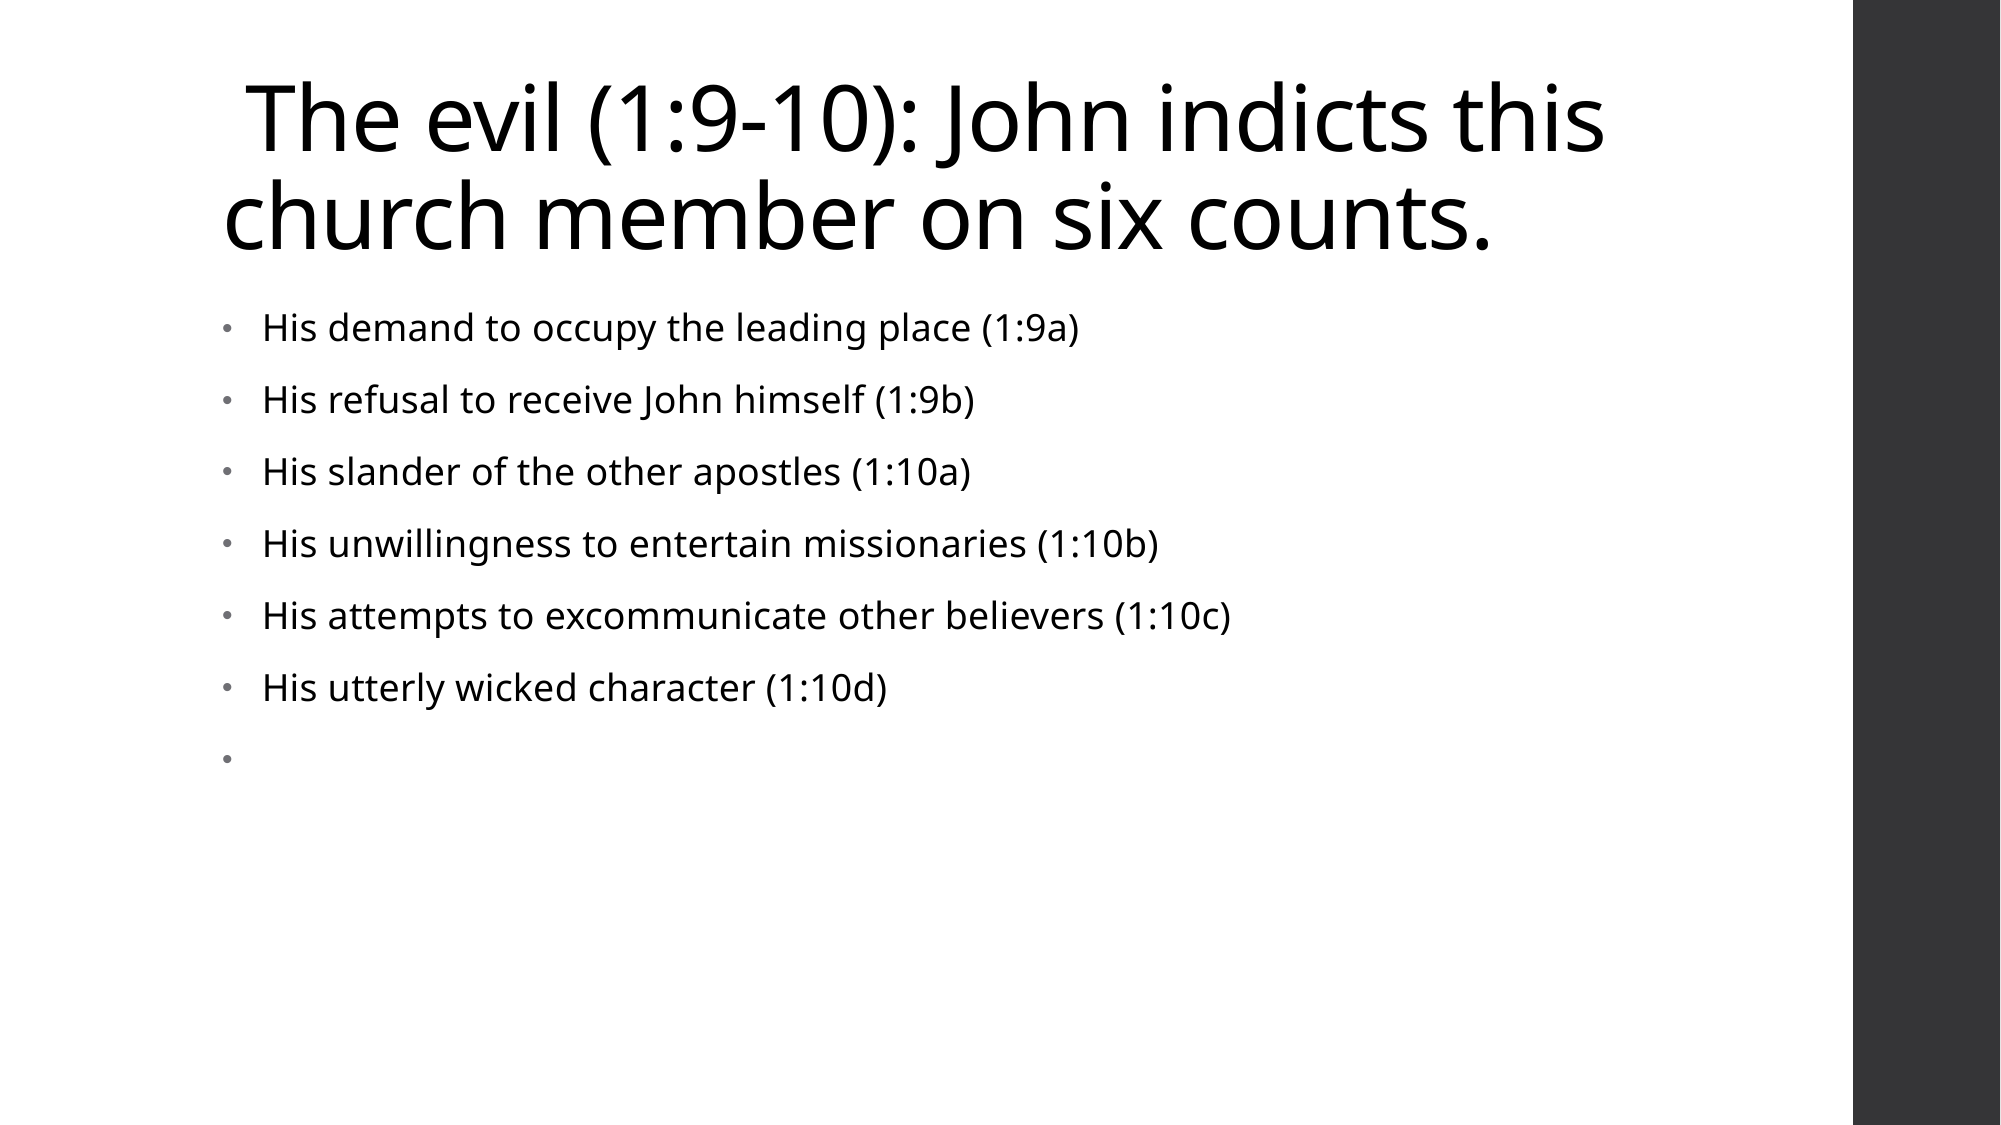

# The evil (1:9-10): John indicts this church member on six counts.
 His demand to occupy the leading place (1:9a)
 His refusal to receive John himself (1:9b)
 His slander of the other apostles (1:10a)
 His unwillingness to entertain missionaries (1:10b)
 His attempts to excommunicate other believers (1:10c)
 His utterly wicked character (1:10d)